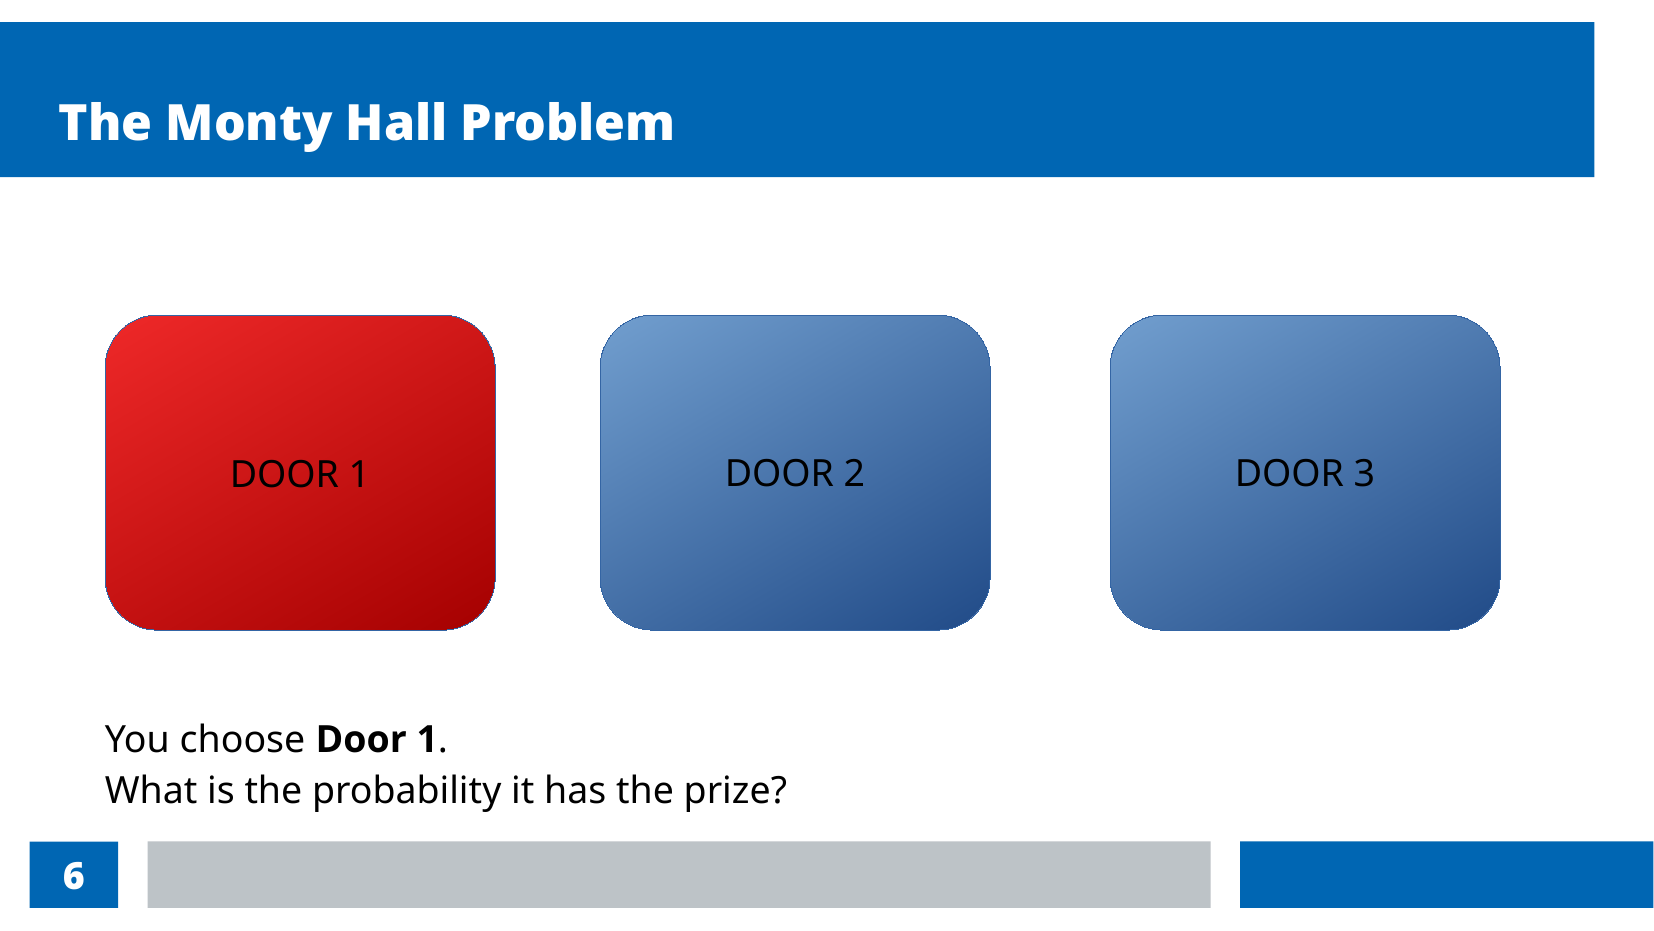

# The Monty Hall Problem
DOOR 2
DOOR 3
DOOR 1
You choose Door 1.
What is the probability it has the prize?
6